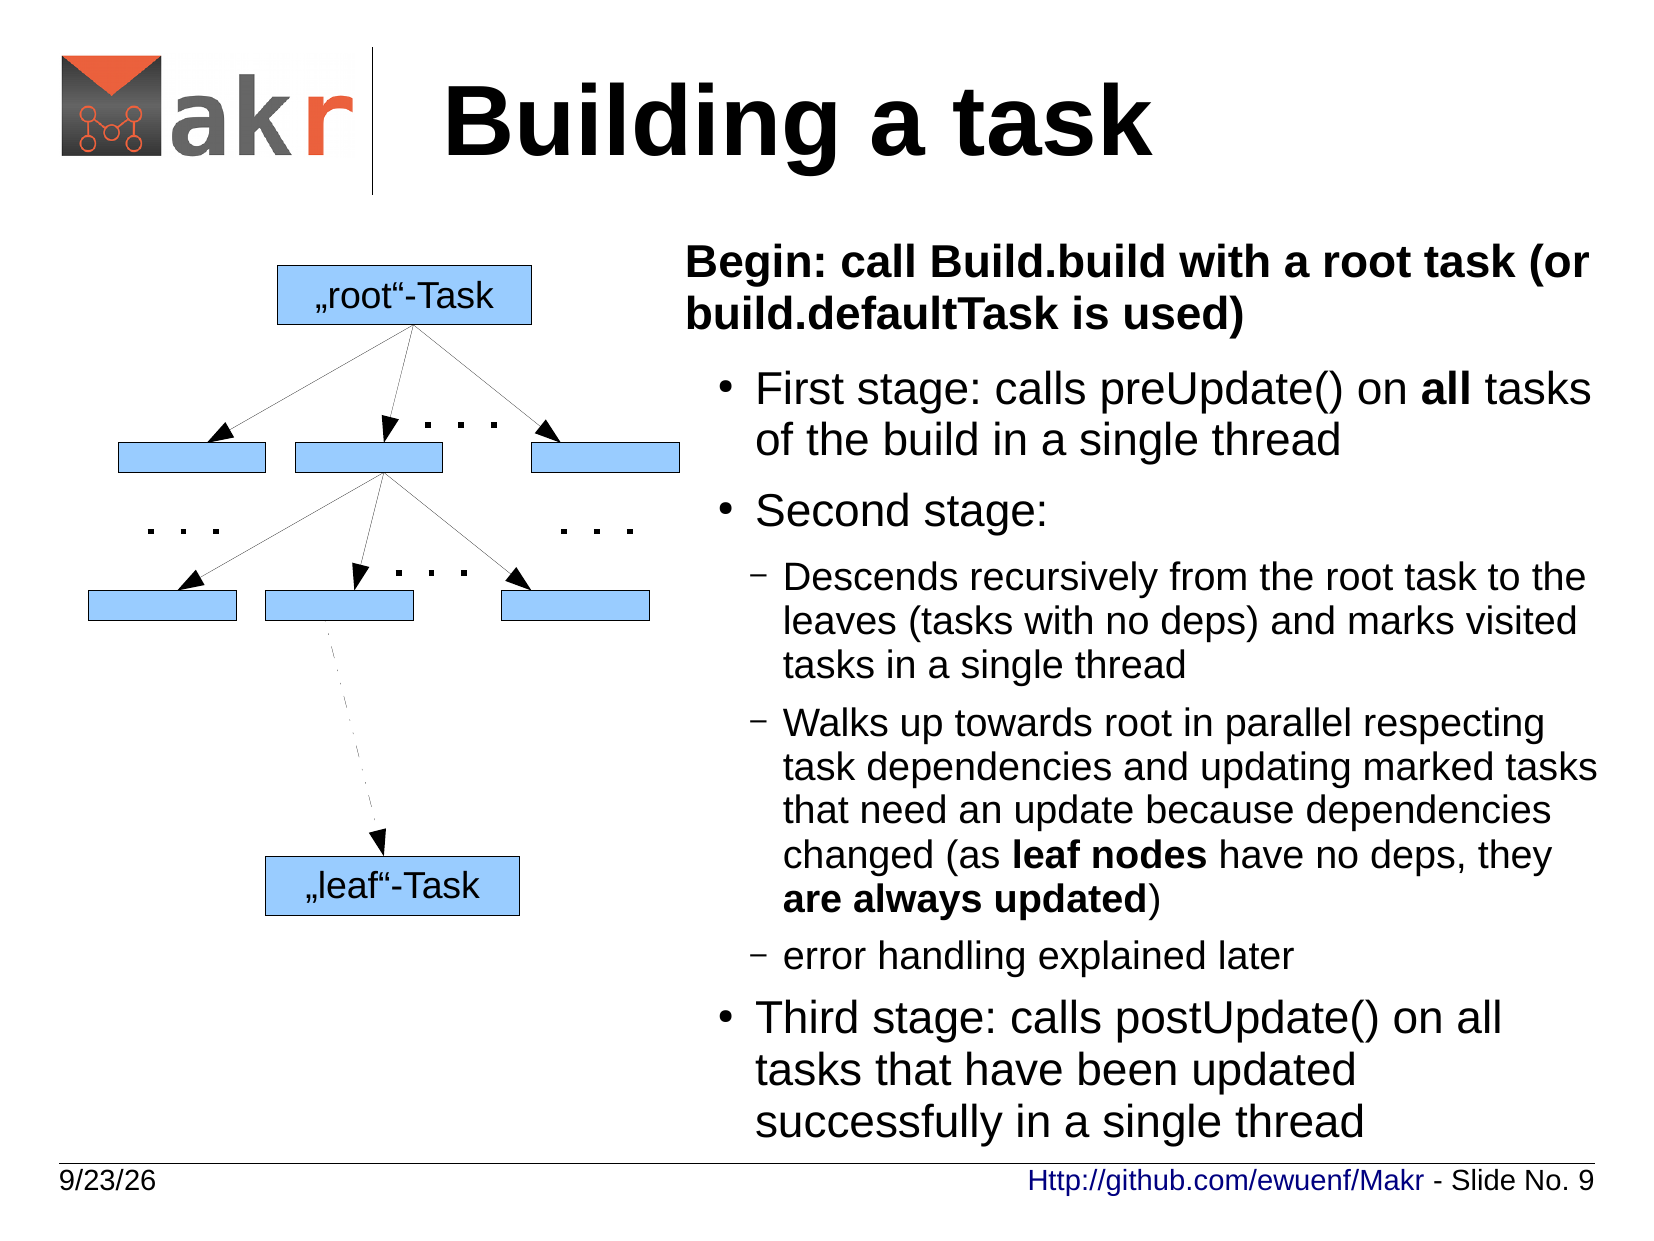

# Building a task
Begin: call Build.build with a root task (or build.defaultTask is used)
First stage: calls preUpdate() on all tasks of the build in a single thread
Second stage:
Descends recursively from the root task to the leaves (tasks with no deps) and marks visited tasks in a single thread
Walks up towards root in parallel respecting task dependencies and updating marked tasks that need an update because dependencies changed (as leaf nodes have no deps, they are always updated)
error handling explained later
Third stage: calls postUpdate() on all tasks that have been updated successfully in a single thread
„root“-Task
„leaf“-Task